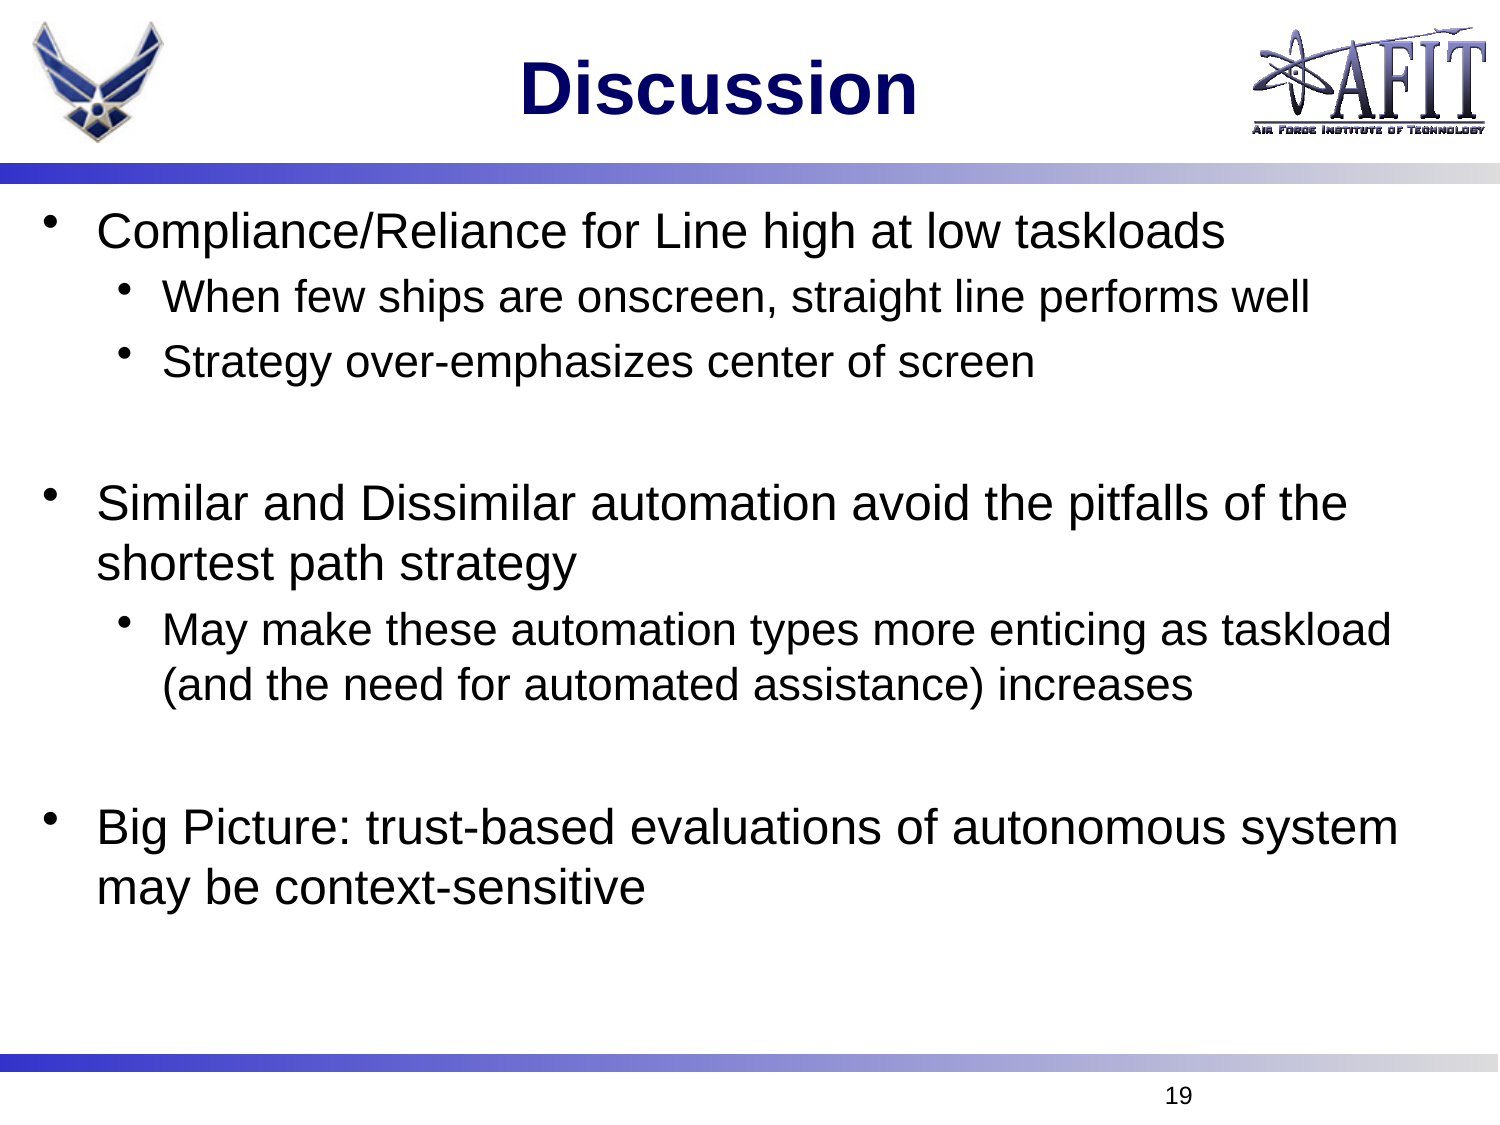

# Discussion
Compliance/Reliance for Line high at low taskloads
When few ships are onscreen, straight line performs well
Strategy over-emphasizes center of screen
Similar and Dissimilar automation avoid the pitfalls of the shortest path strategy
May make these automation types more enticing as taskload (and the need for automated assistance) increases
Big Picture: trust-based evaluations of autonomous system may be context-sensitive